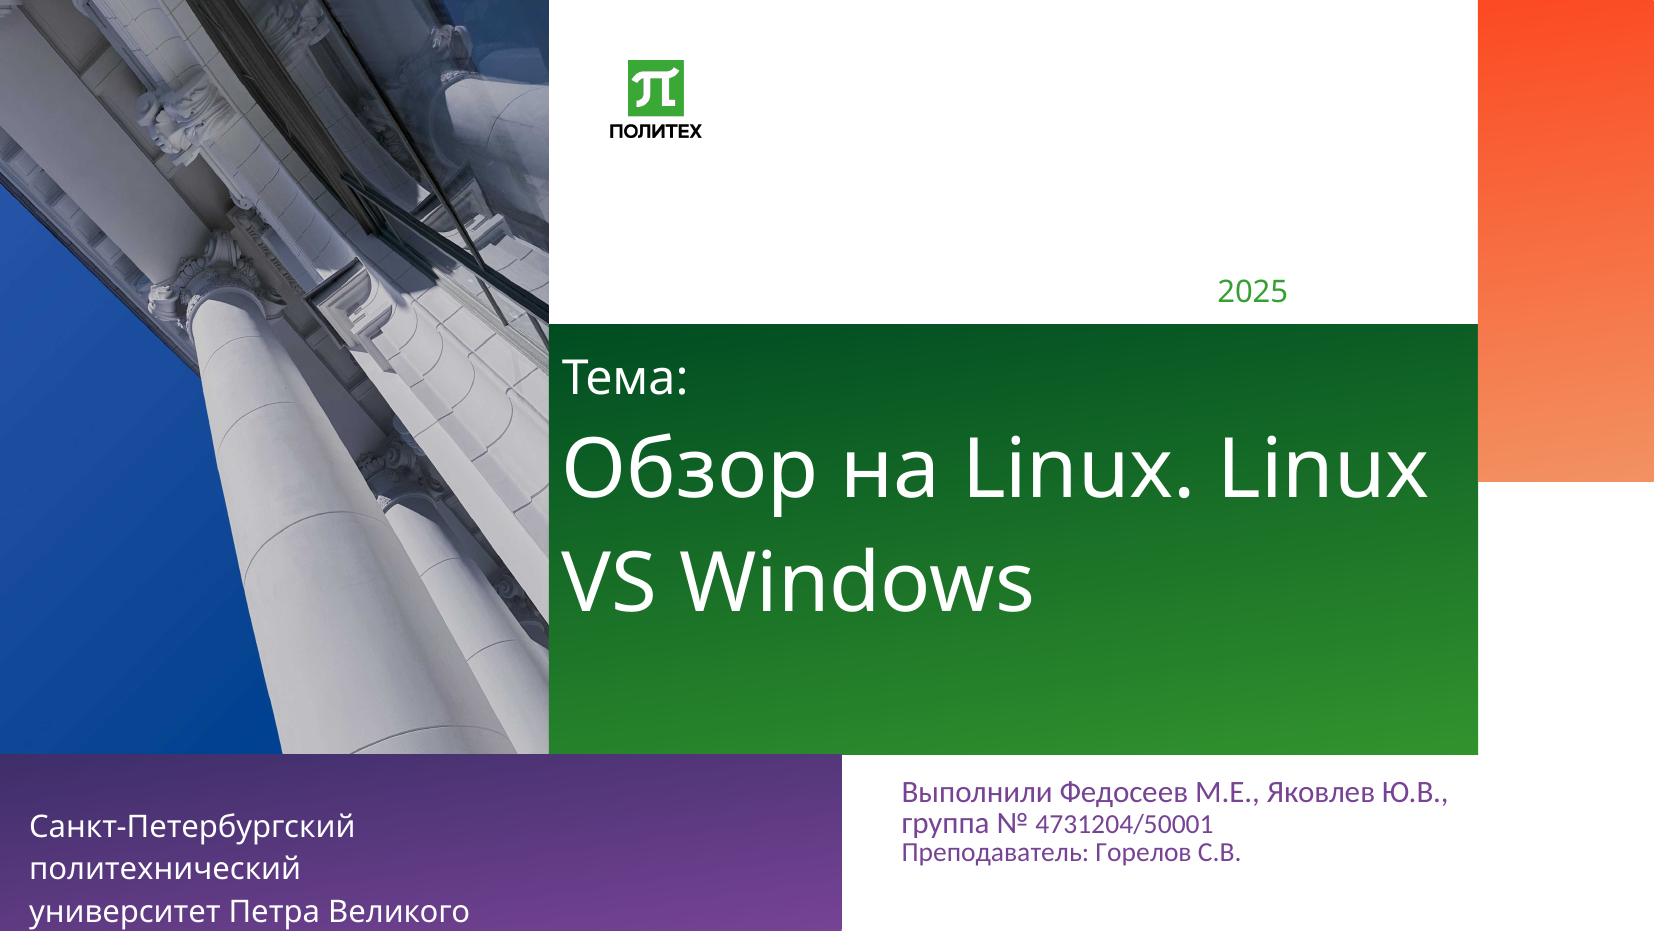

2025
Тема:
Обзор на Linux. Linux VS Windows
Выполнили Федосеев М.Е., Яковлев Ю.В., группа № 4731204/50001
Преподаватель: Горелов С.В.
Санкт-Петербургский политехнический университет Петра Великого
УПРАВЛЕНИЕ ПО СВЯЗЯМ
С ОБЩЕСТВЕННОСТЬЮ СПБПУ